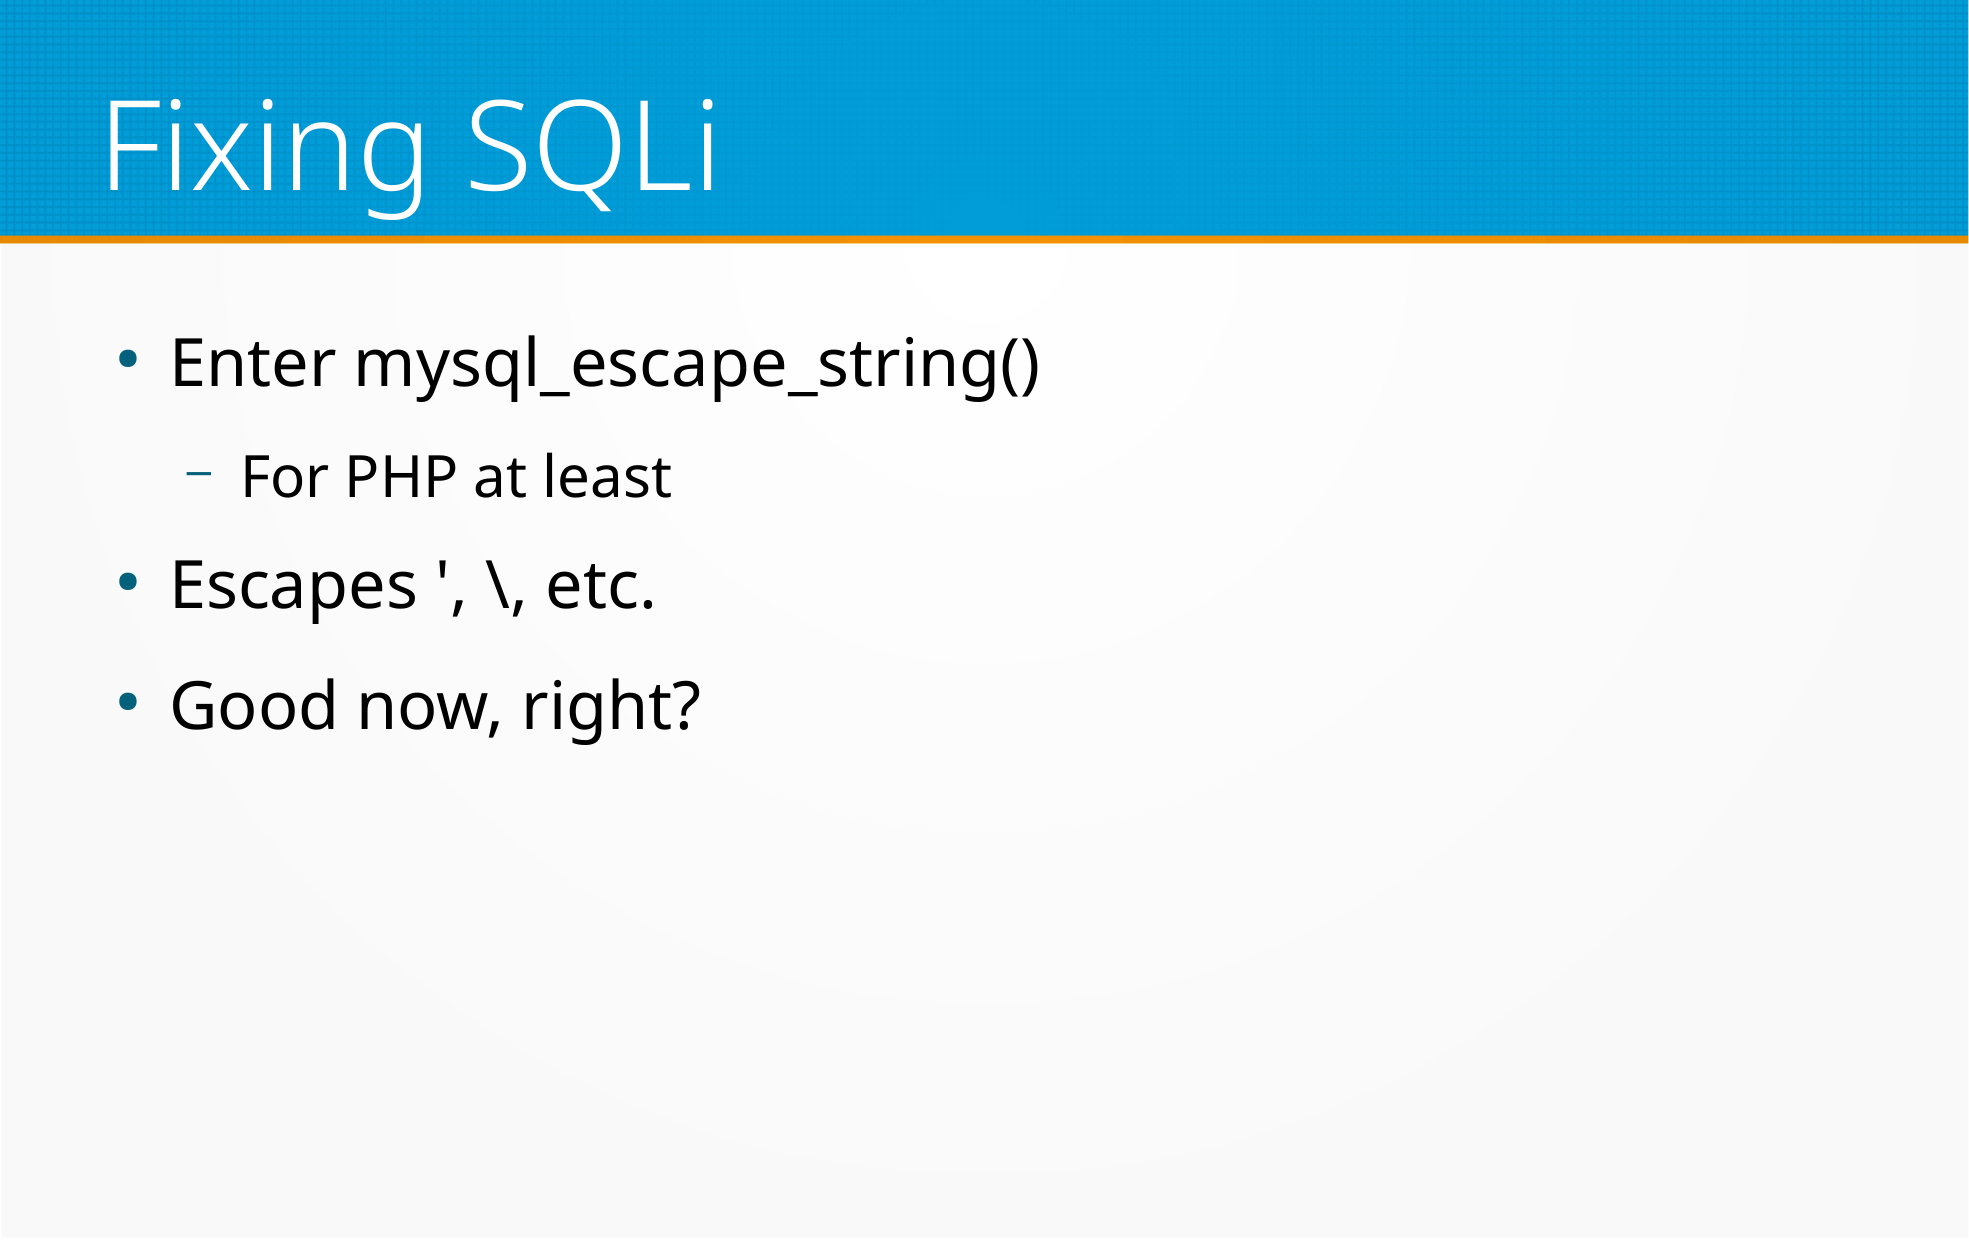

# Fixing SQLi
Enter mysql_escape_string()
For PHP at least
Escapes ', \, etc.
Good now, right?